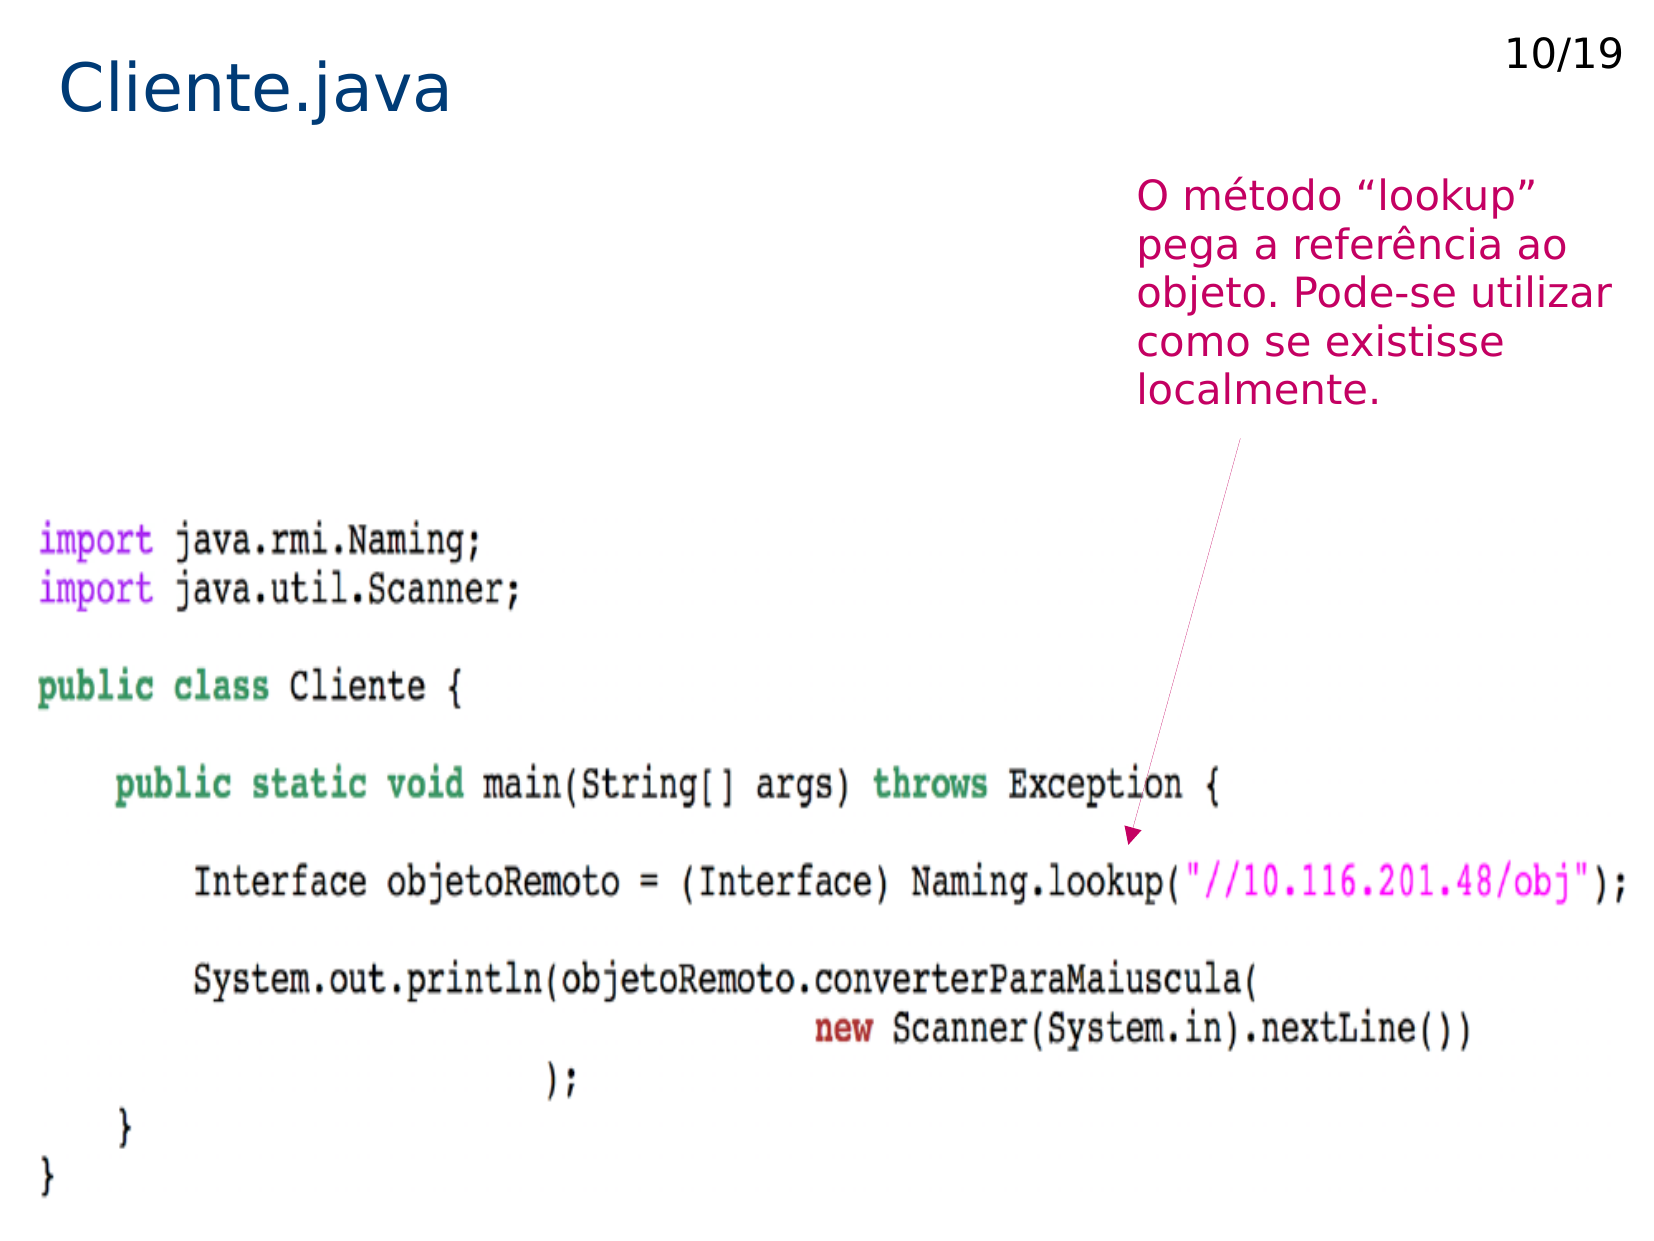

# Cliente.java
10
O método “lookup” pega a referência ao objeto. Pode-se utilizar como se existisse localmente.